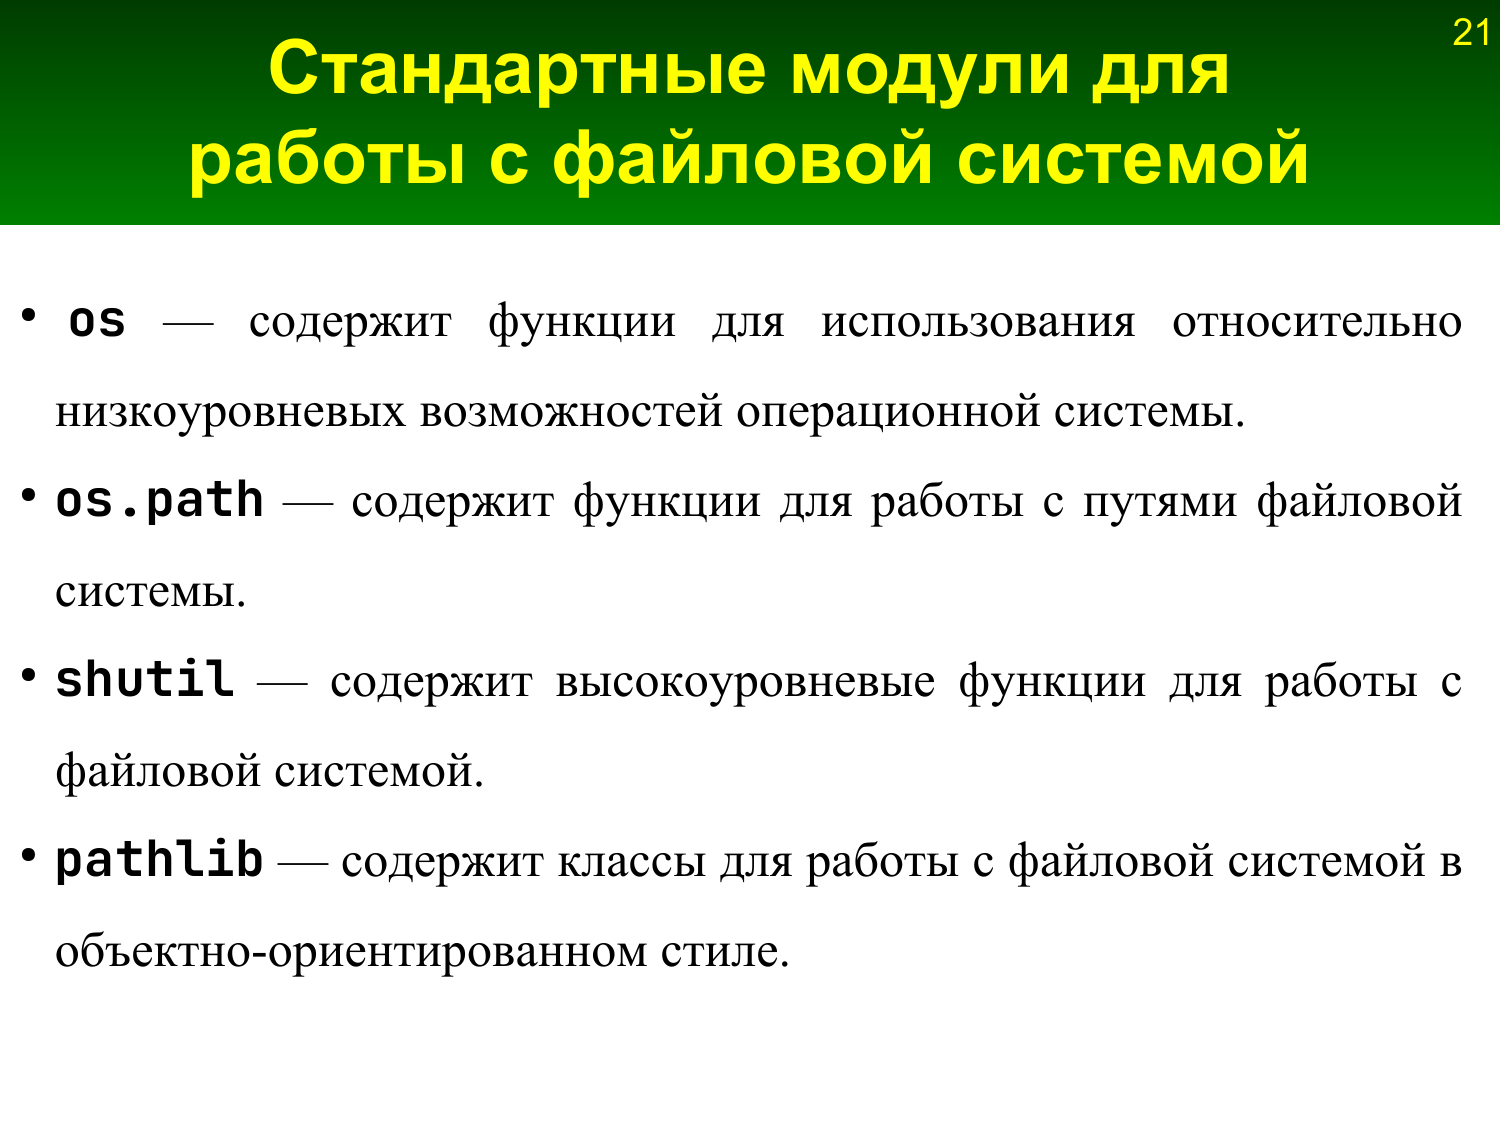

# Стандартные модули для работы с файловой системой
 os — содержит функции для использования относительно низкоуровневых возможностей операционной системы.
os.path — содержит функции для работы с путями файловой системы.
shutil — содержит высокоуровневые функции для работы с файловой системой.
pathlib — содержит классы для работы с файловой системой в объектно-ориентированном стиле.